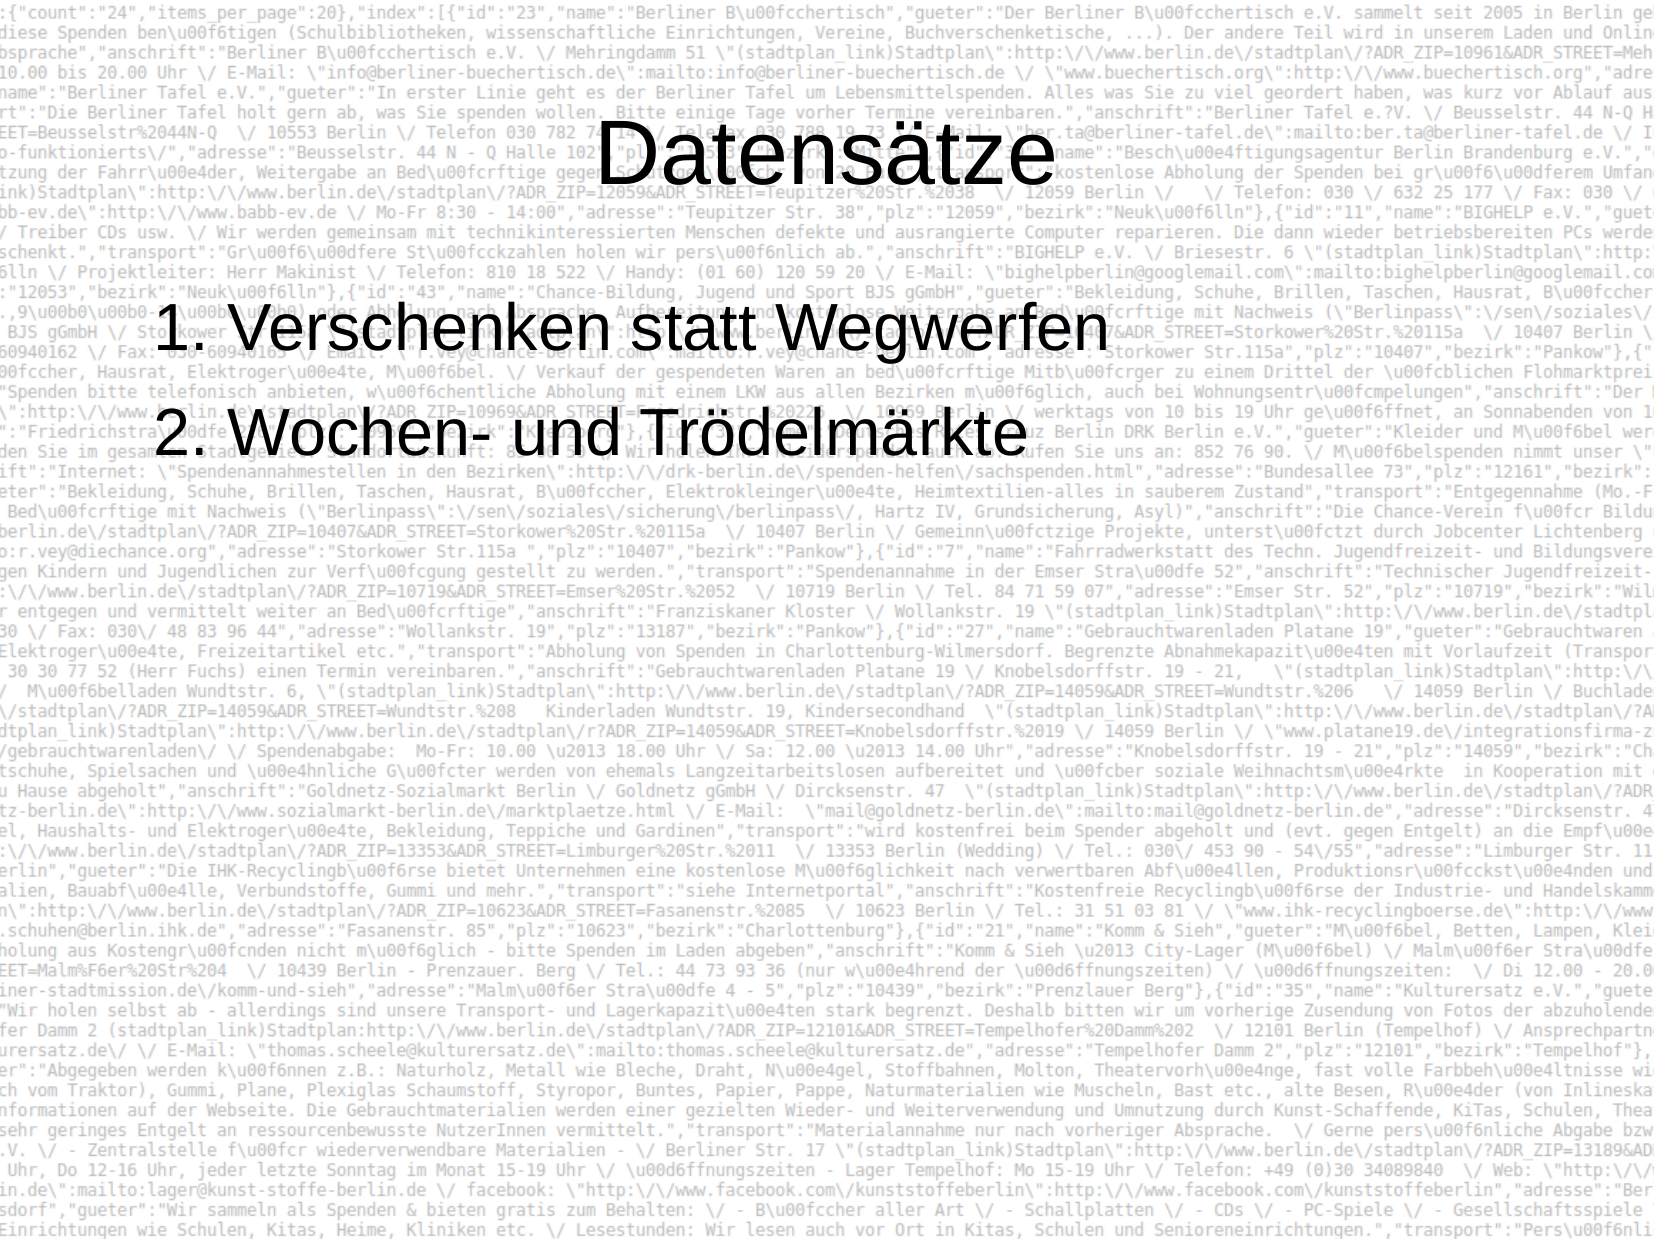

# Datensätze
1. Verschenken statt Wegwerfen
2. Wochen- und Trödelmärkte